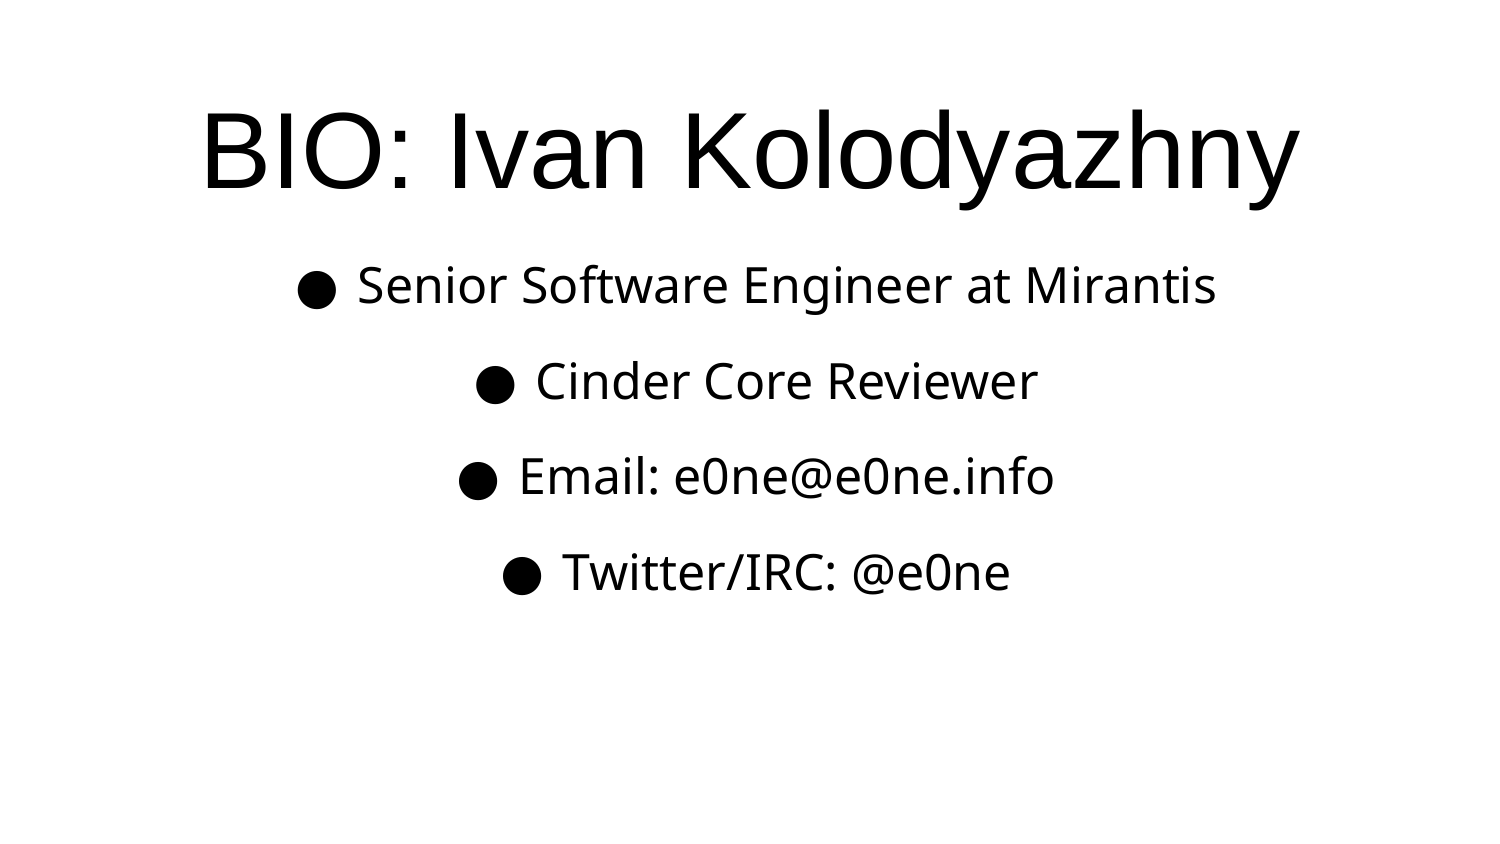

# BIO: Ivan Kolodyazhny
Senior Software Engineer at Mirantis
Cinder Core Reviewer
Email: e0ne@e0ne.info
Twitter/IRC: @e0ne